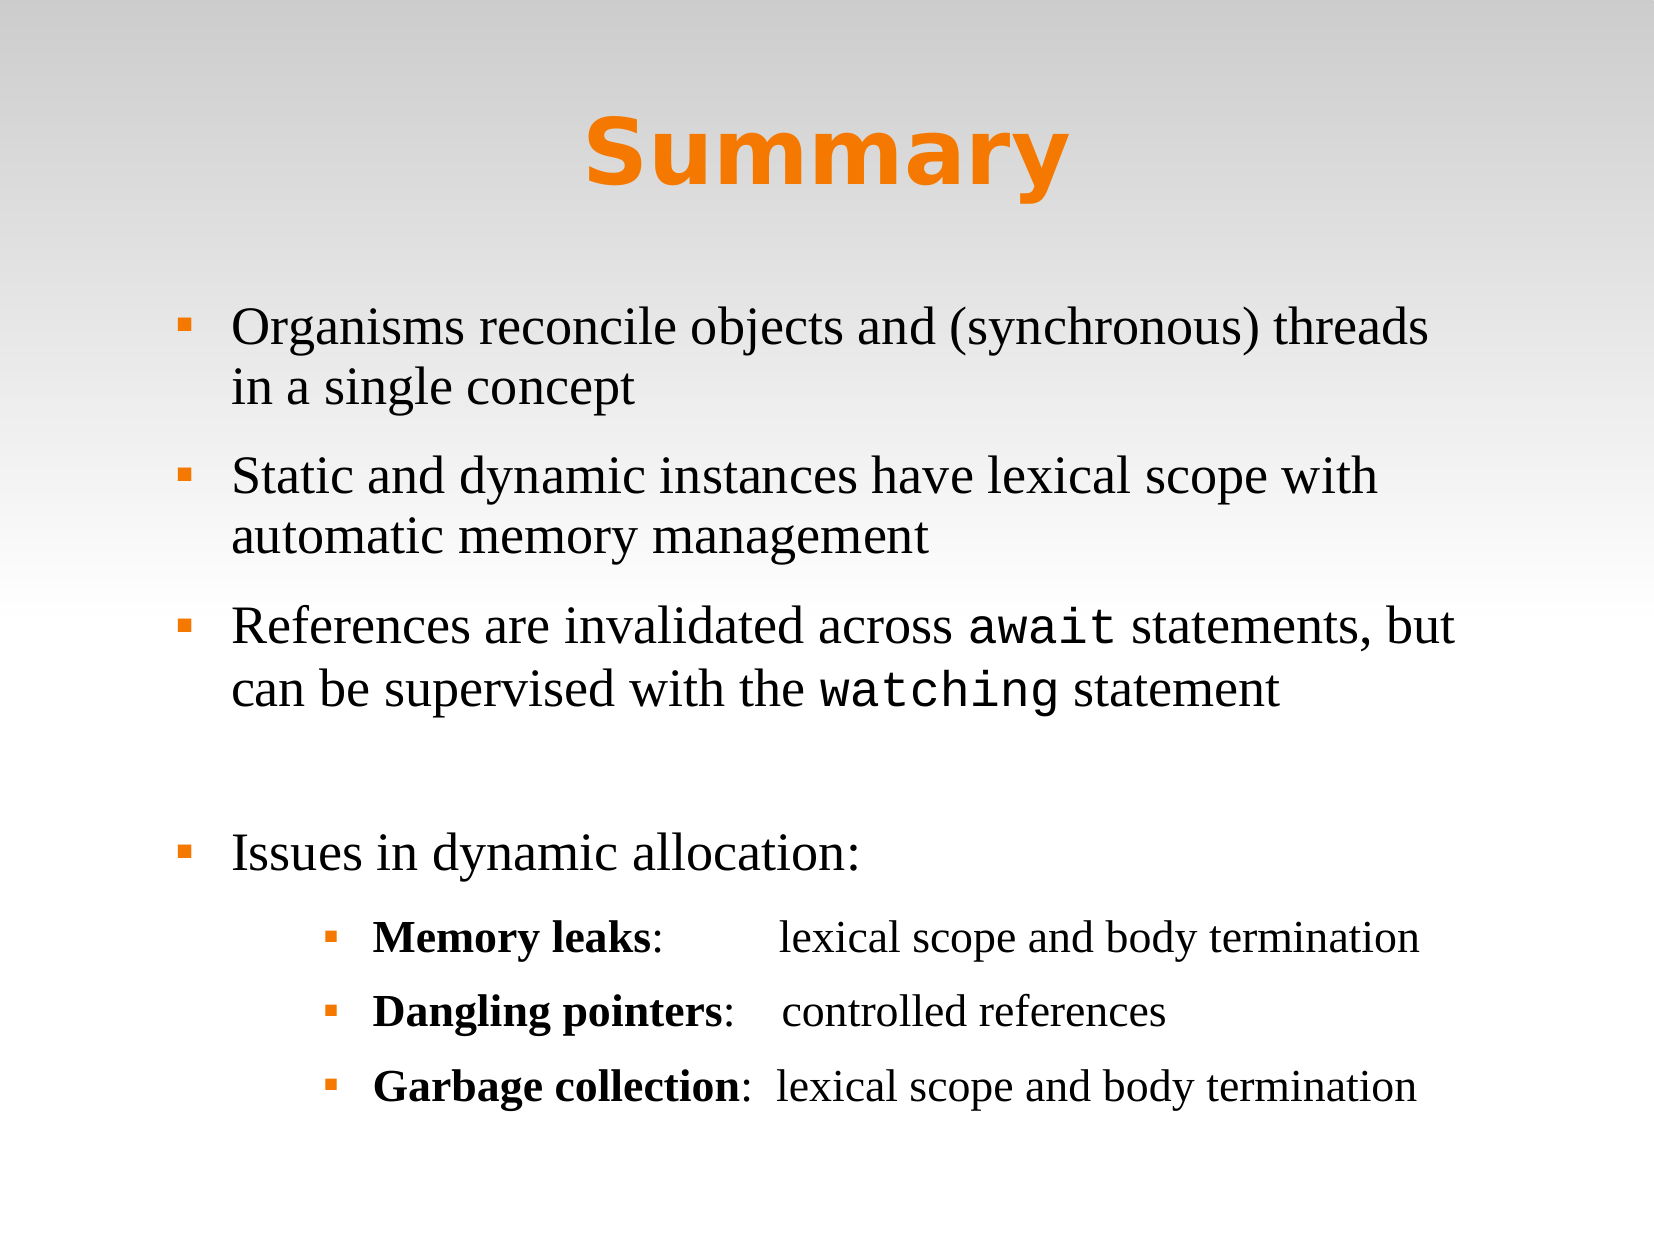

# Summary
Organisms reconcile objects and (synchronous) threads in a single concept
Static and dynamic instances have lexical scope with automatic memory management
References are invalidated across await statements, but can be supervised with the watching statement
Issues in dynamic allocation:
Memory leaks: lexical scope and body termination
Dangling pointers: controlled references
Garbage collection: lexical scope and body termination